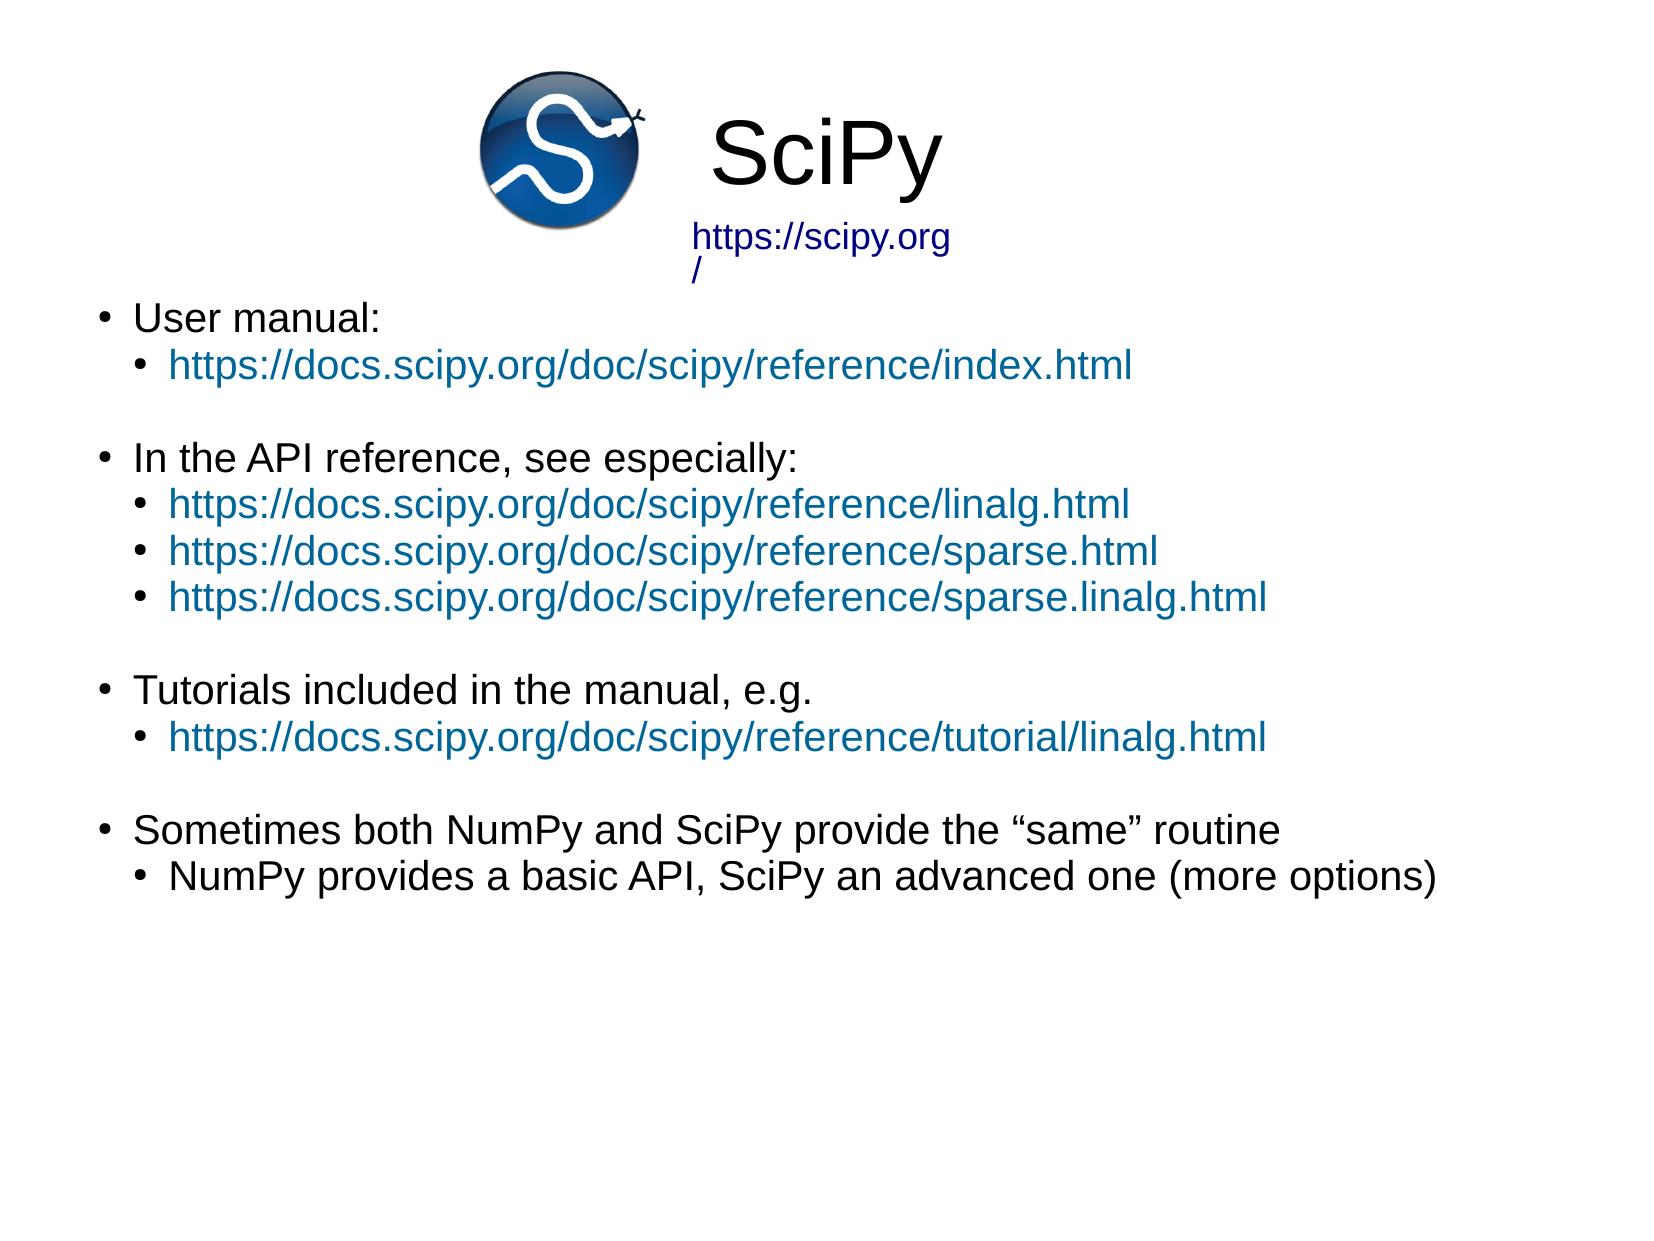

# SciPy
https://scipy.org/
User manual:
https://docs.scipy.org/doc/scipy/reference/index.html
In the API reference, see especially:
https://docs.scipy.org/doc/scipy/reference/linalg.html
https://docs.scipy.org/doc/scipy/reference/sparse.html
https://docs.scipy.org/doc/scipy/reference/sparse.linalg.html
Tutorials included in the manual, e.g.
https://docs.scipy.org/doc/scipy/reference/tutorial/linalg.html
Sometimes both NumPy and SciPy provide the “same” routine
NumPy provides a basic API, SciPy an advanced one (more options)